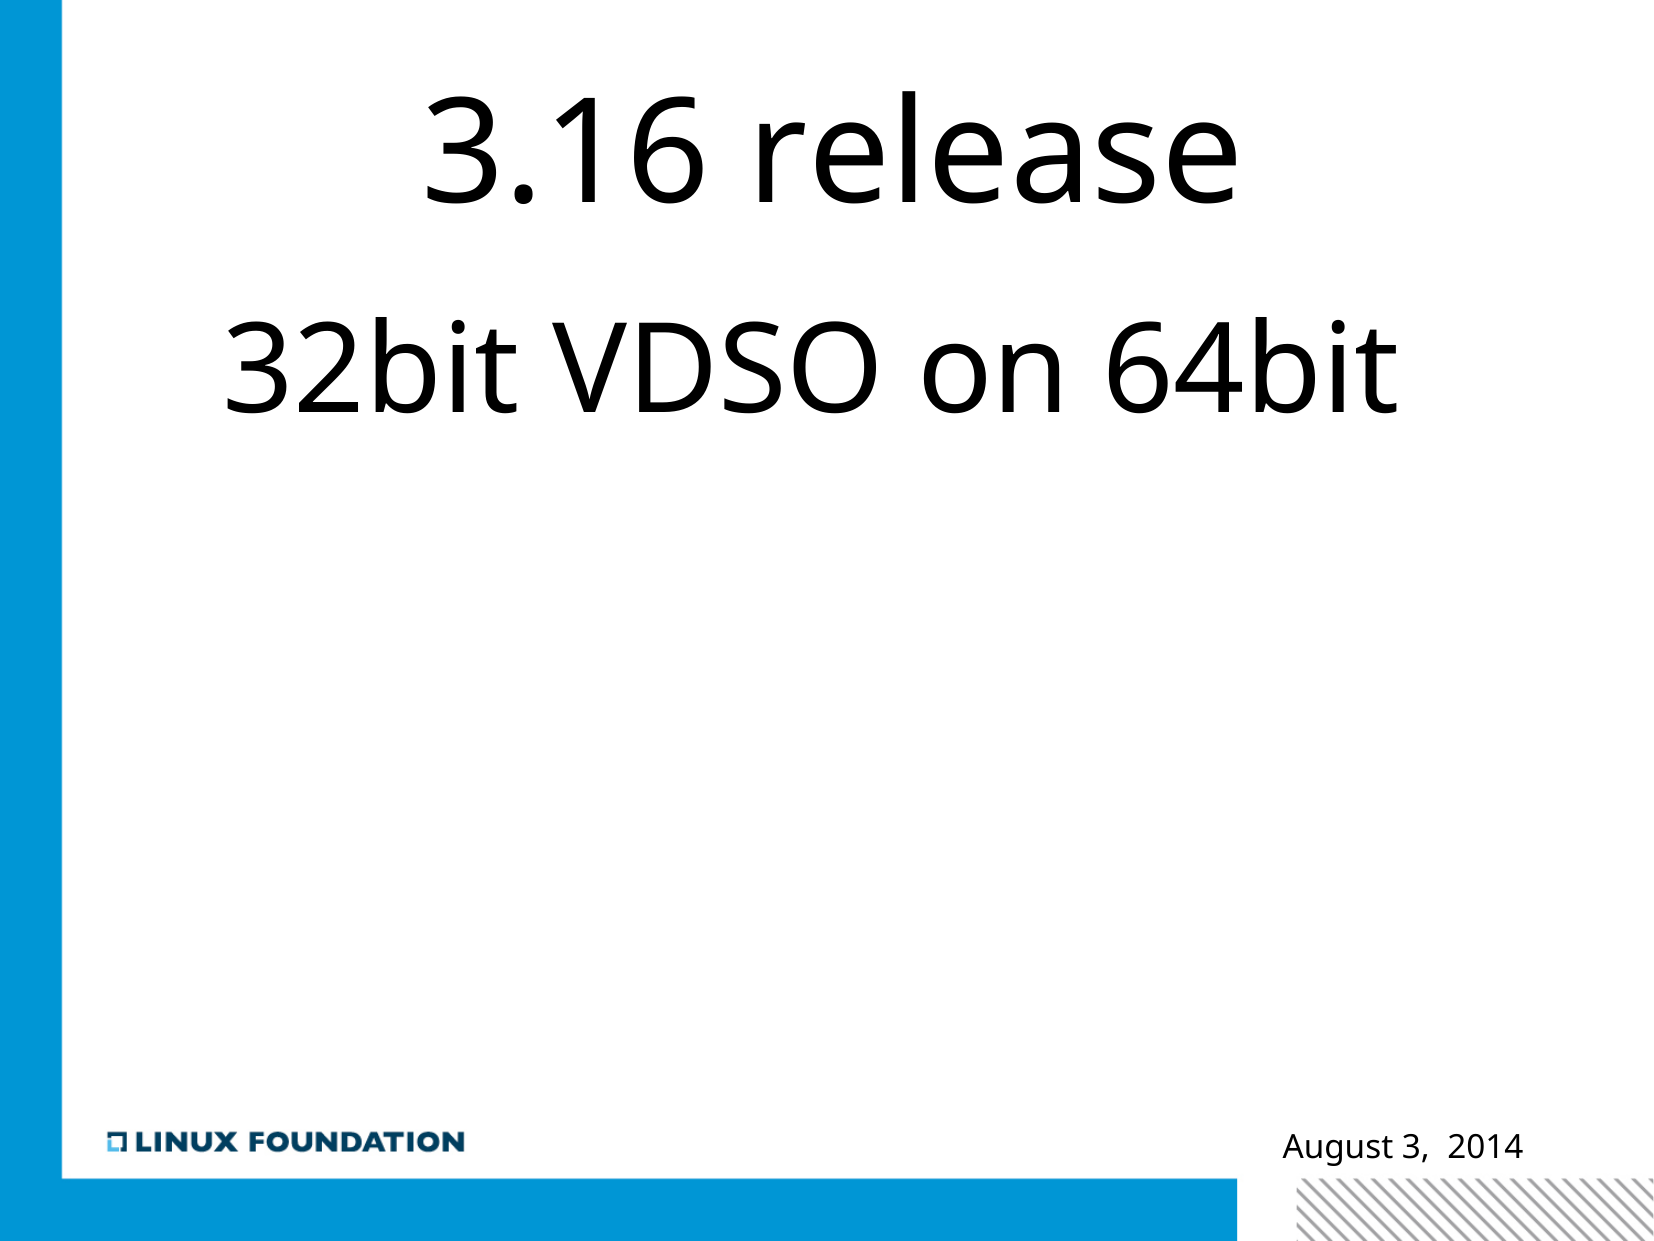

3.16 release
32bit VDSO on 64bit
August 3, 2014